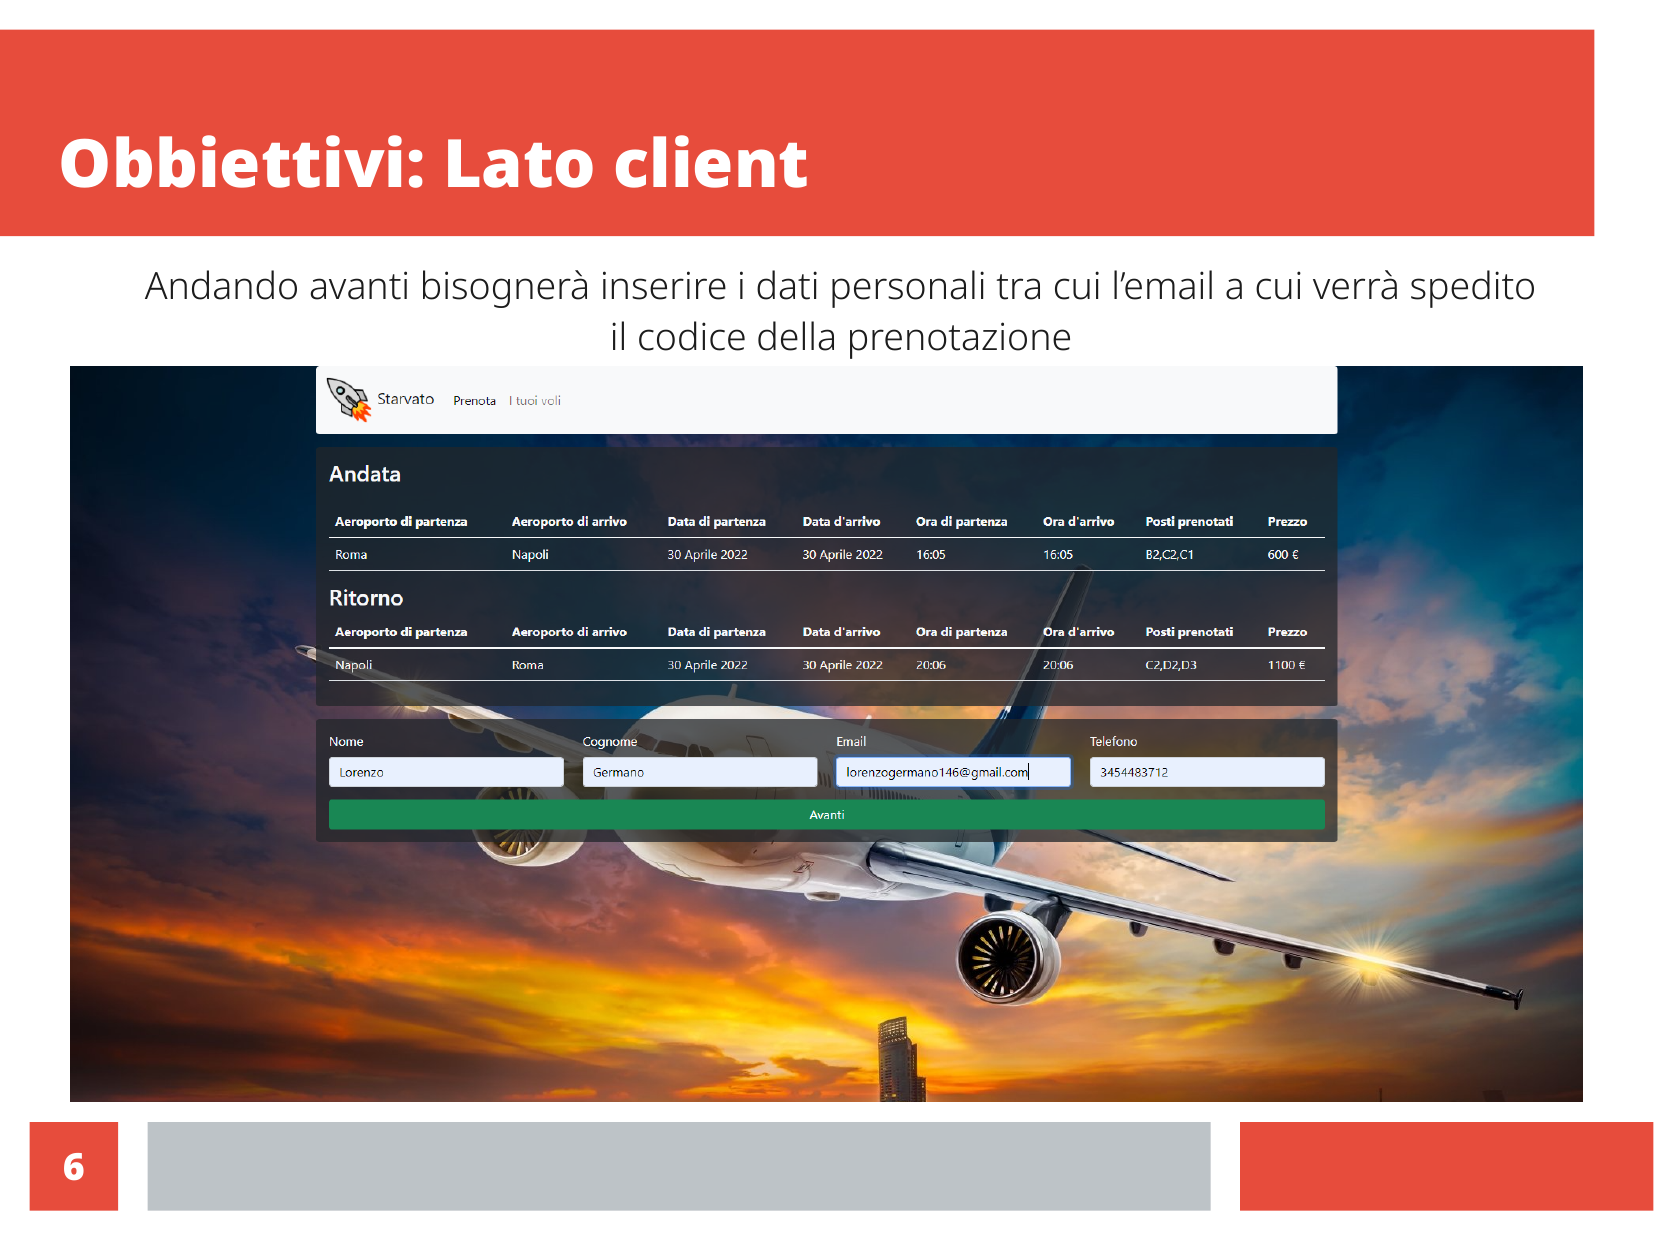

# Obbiettivi: Lato client
Andando avanti bisognerà inserire i dati personali tra cui l’email a cui verrà spedito il codice della prenotazione
6